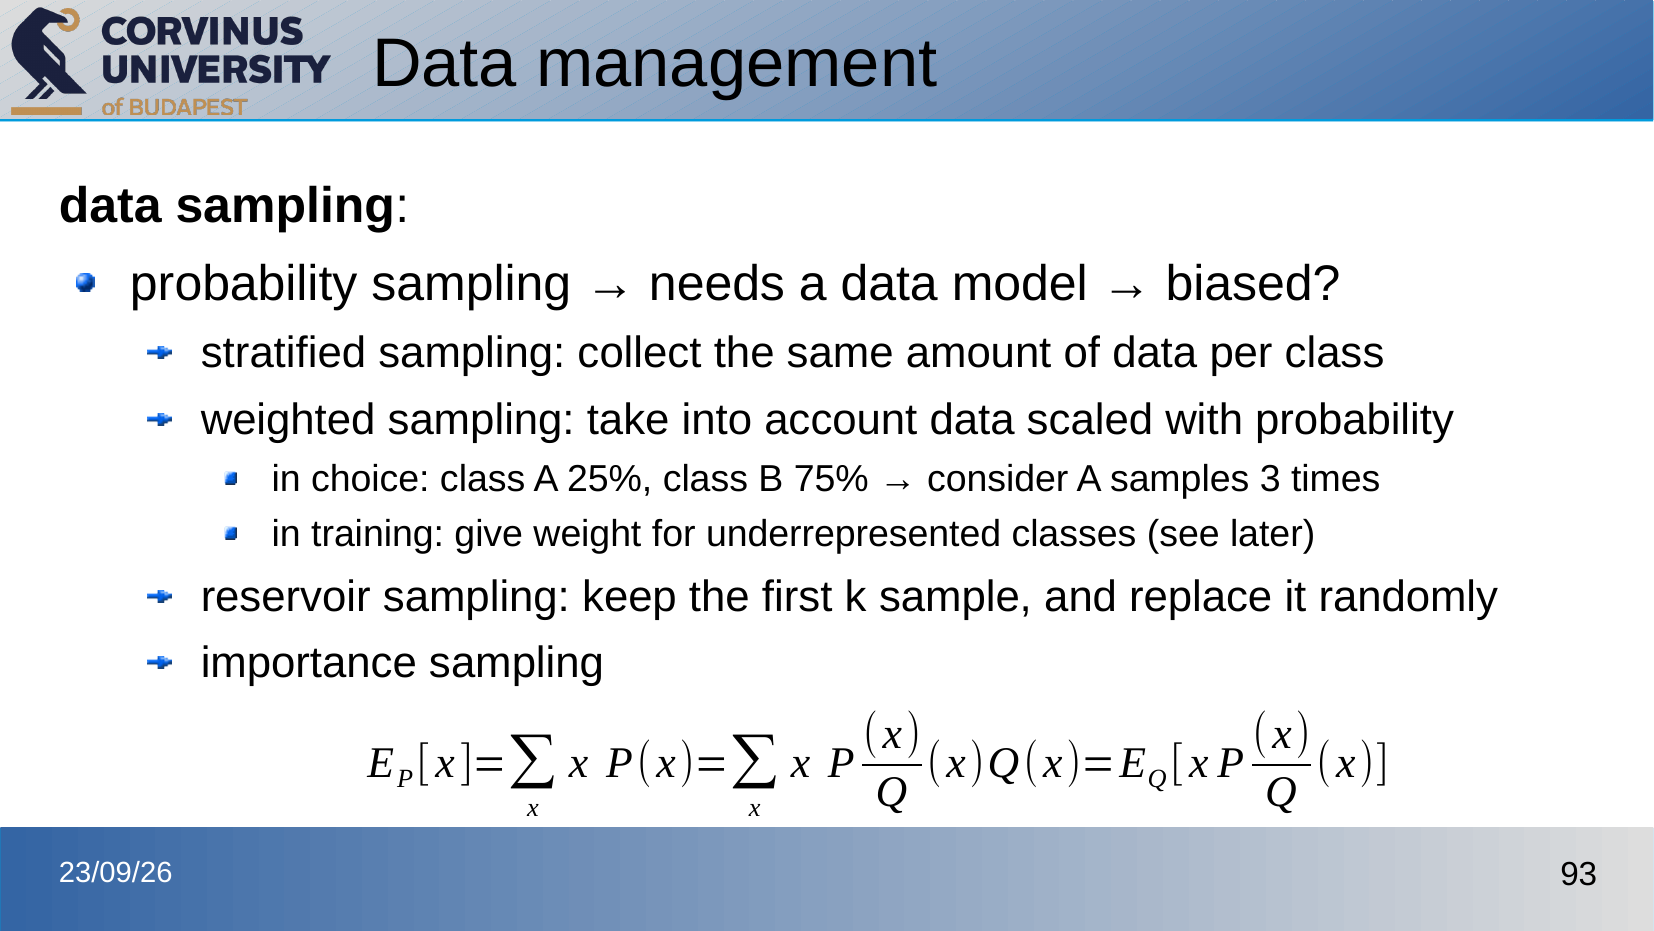

# Data management
data sampling:
probability sampling → needs a data model → biased?
stratified sampling: collect the same amount of data per class
weighted sampling: take into account data scaled with probability
in choice: class A 25%, class B 75% → consider A samples 3 times
in training: give weight for underrepresented classes (see later)
reservoir sampling: keep the first k sample, and replace it randomly
importance sampling